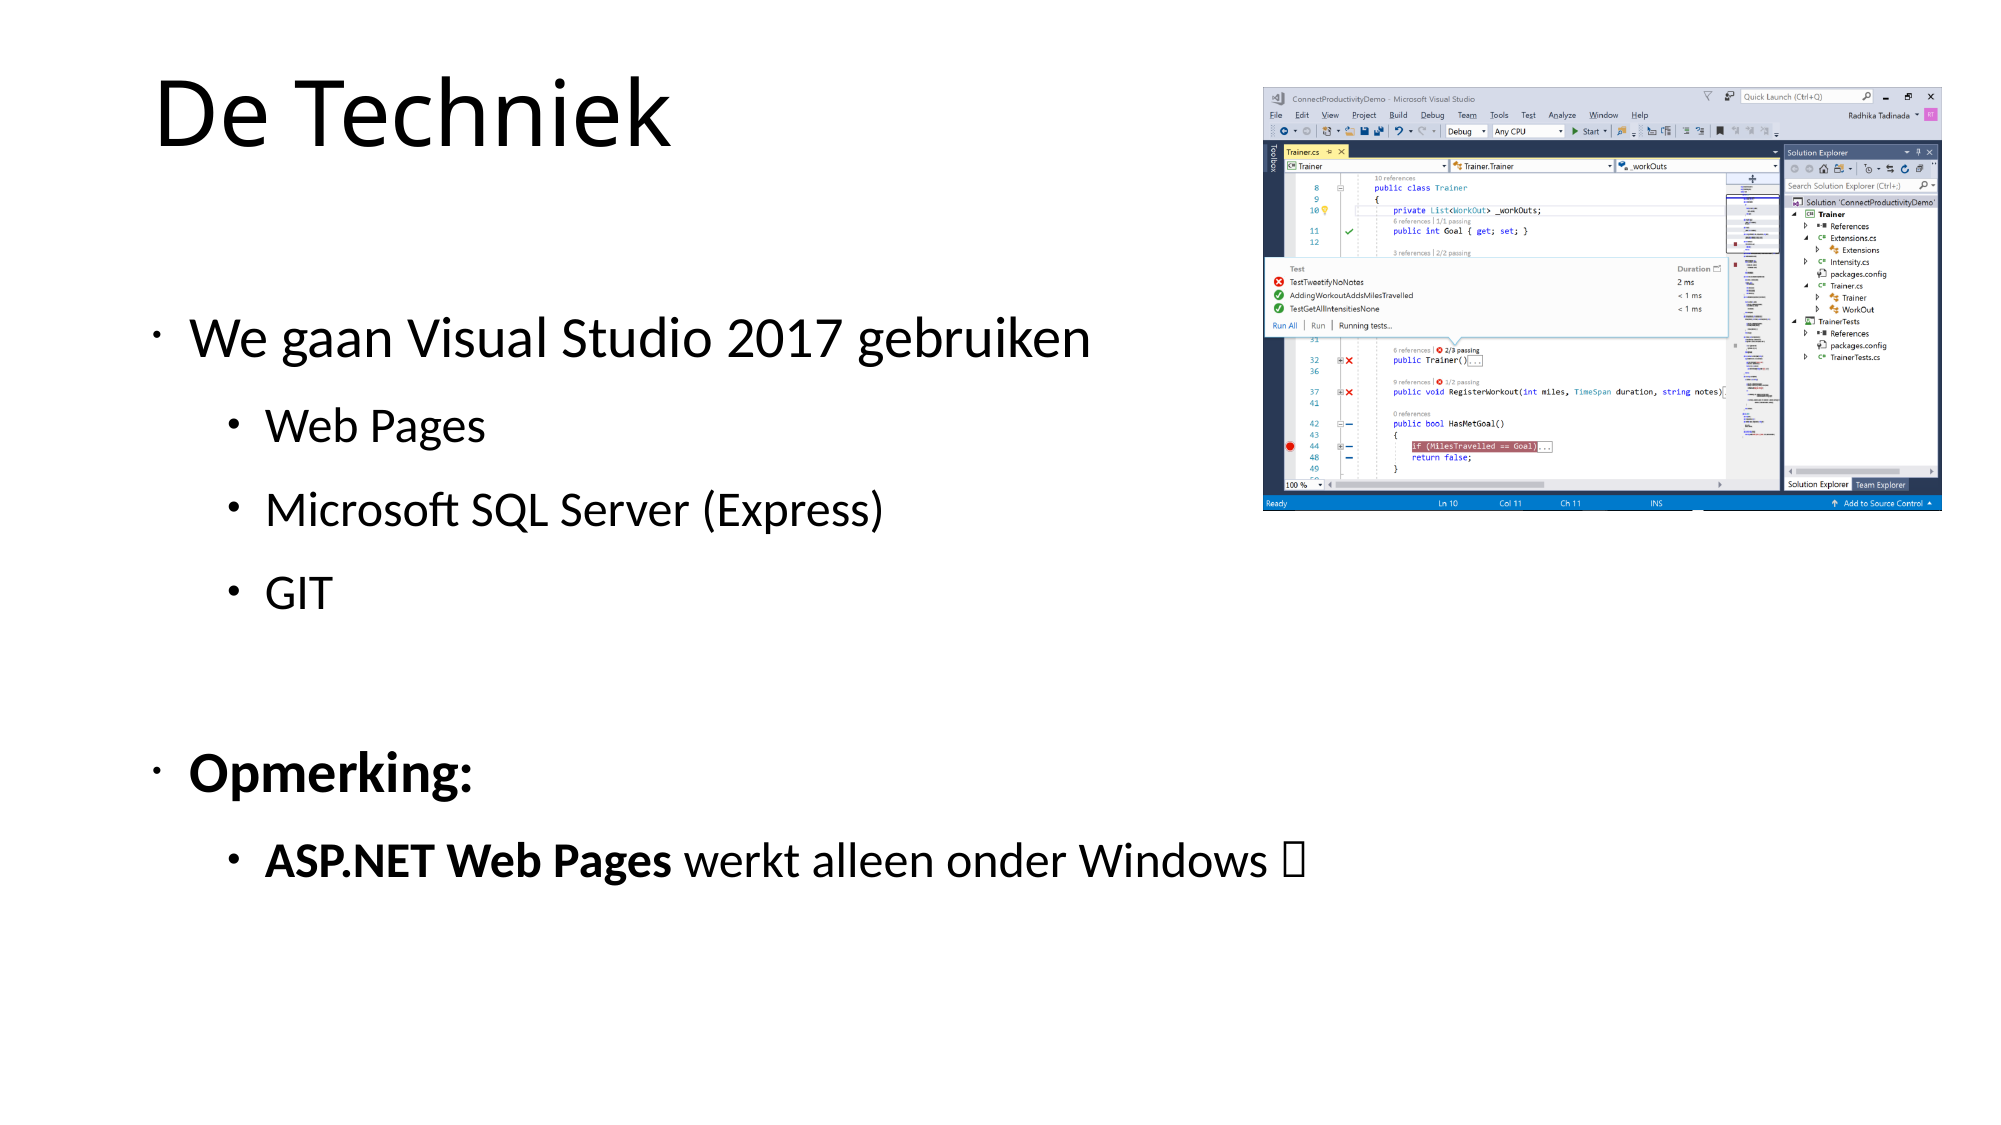

# De Techniek
We gaan Visual Studio 2017 gebruiken
Web Pages
Microsoft SQL Server (Express)
GIT
Opmerking:
ASP.NET Web Pages werkt alleen onder Windows 